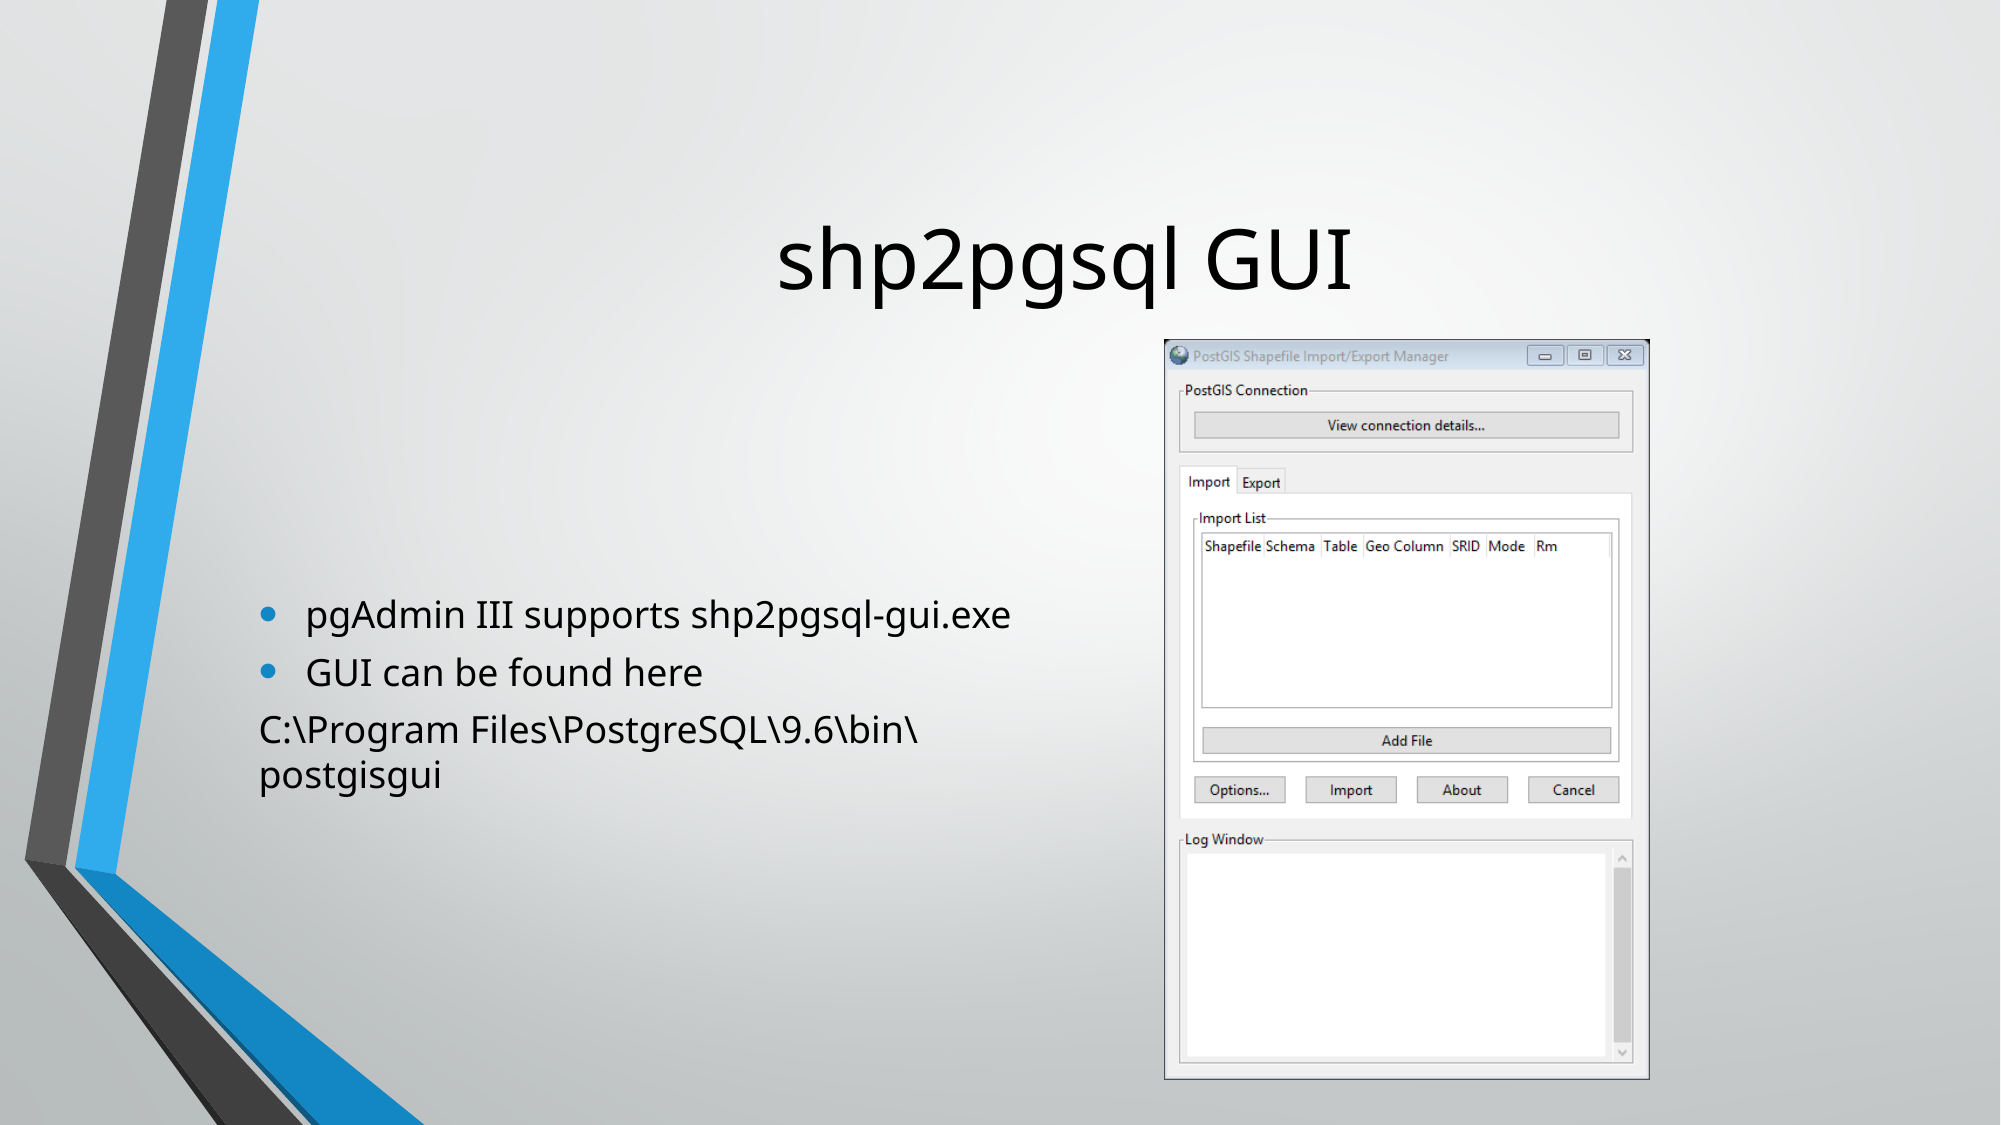

# shp2pgsql GUI
pgAdmin III supports shp2pgsql-gui.exe
GUI can be found here
C:\Program Files\PostgreSQL\9.6\bin\postgisgui